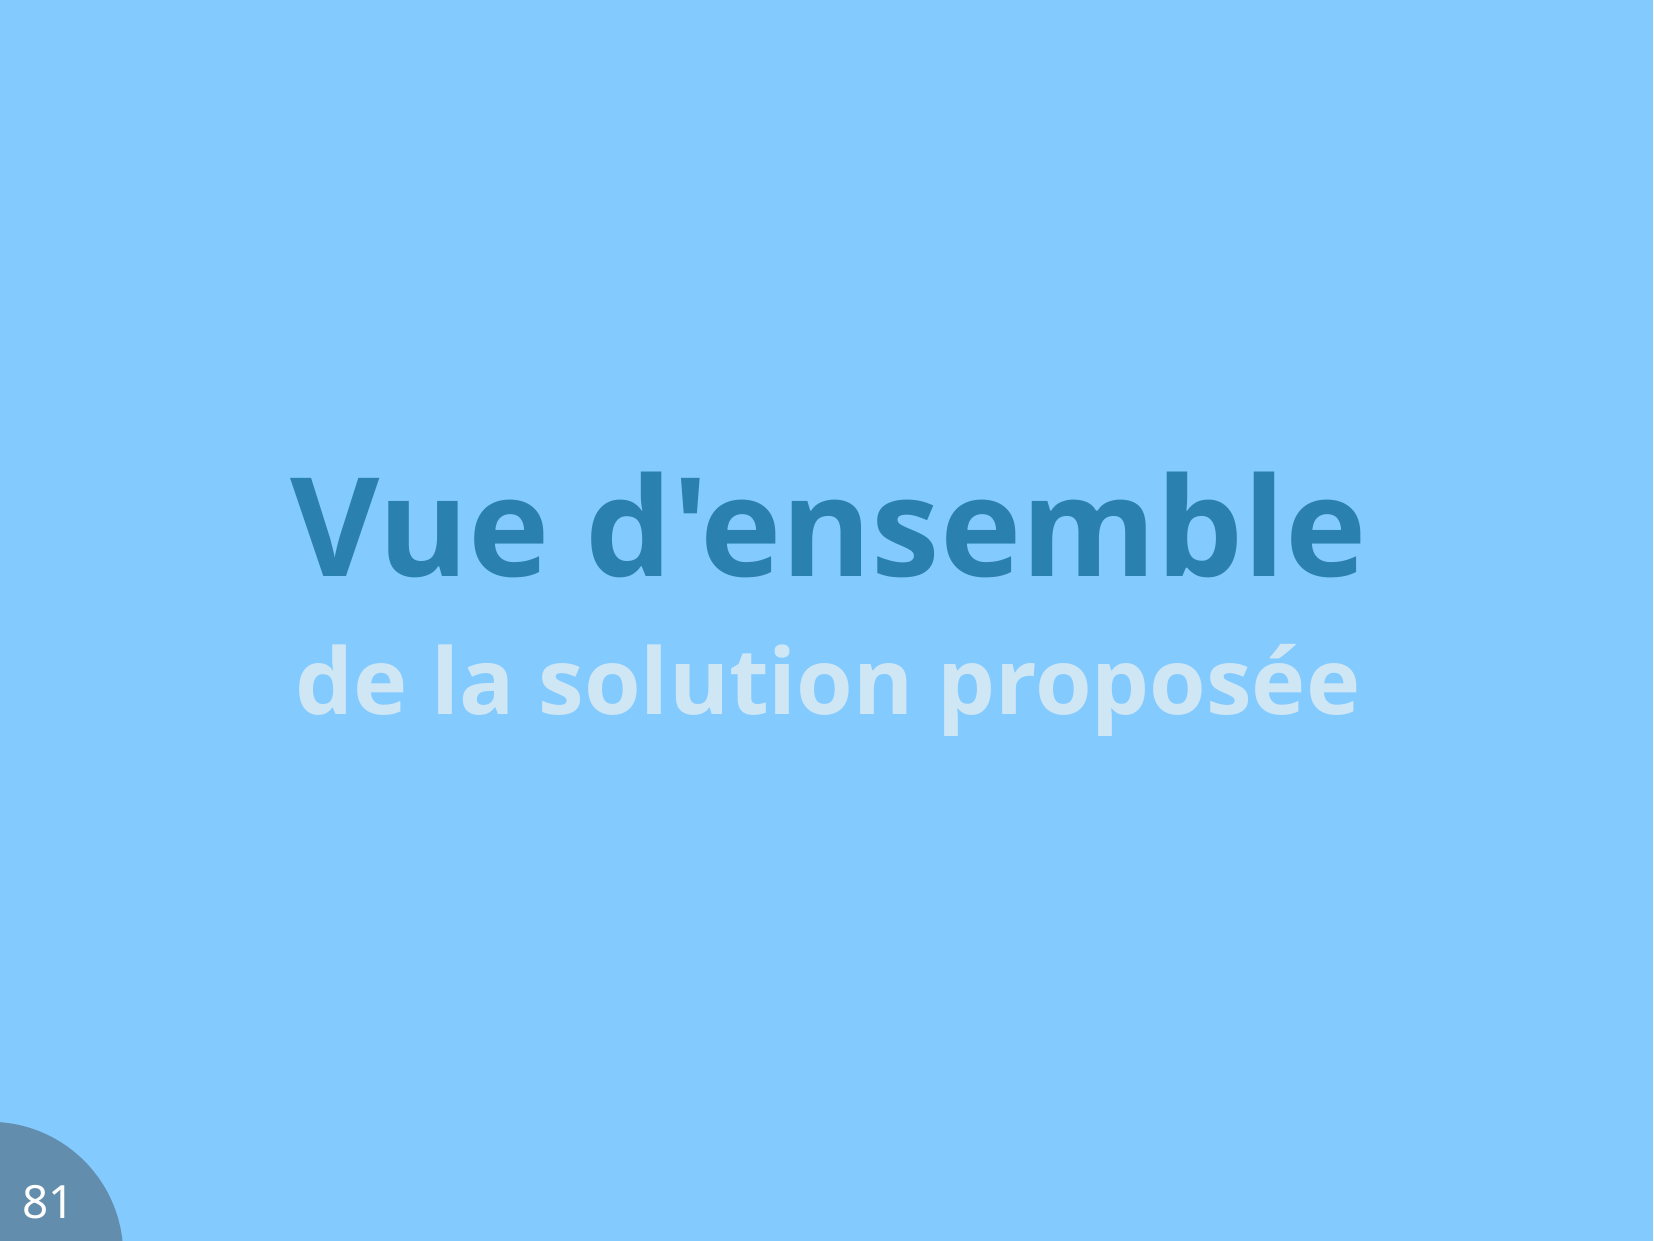

# Vue d'ensemble de la solution proposée
81